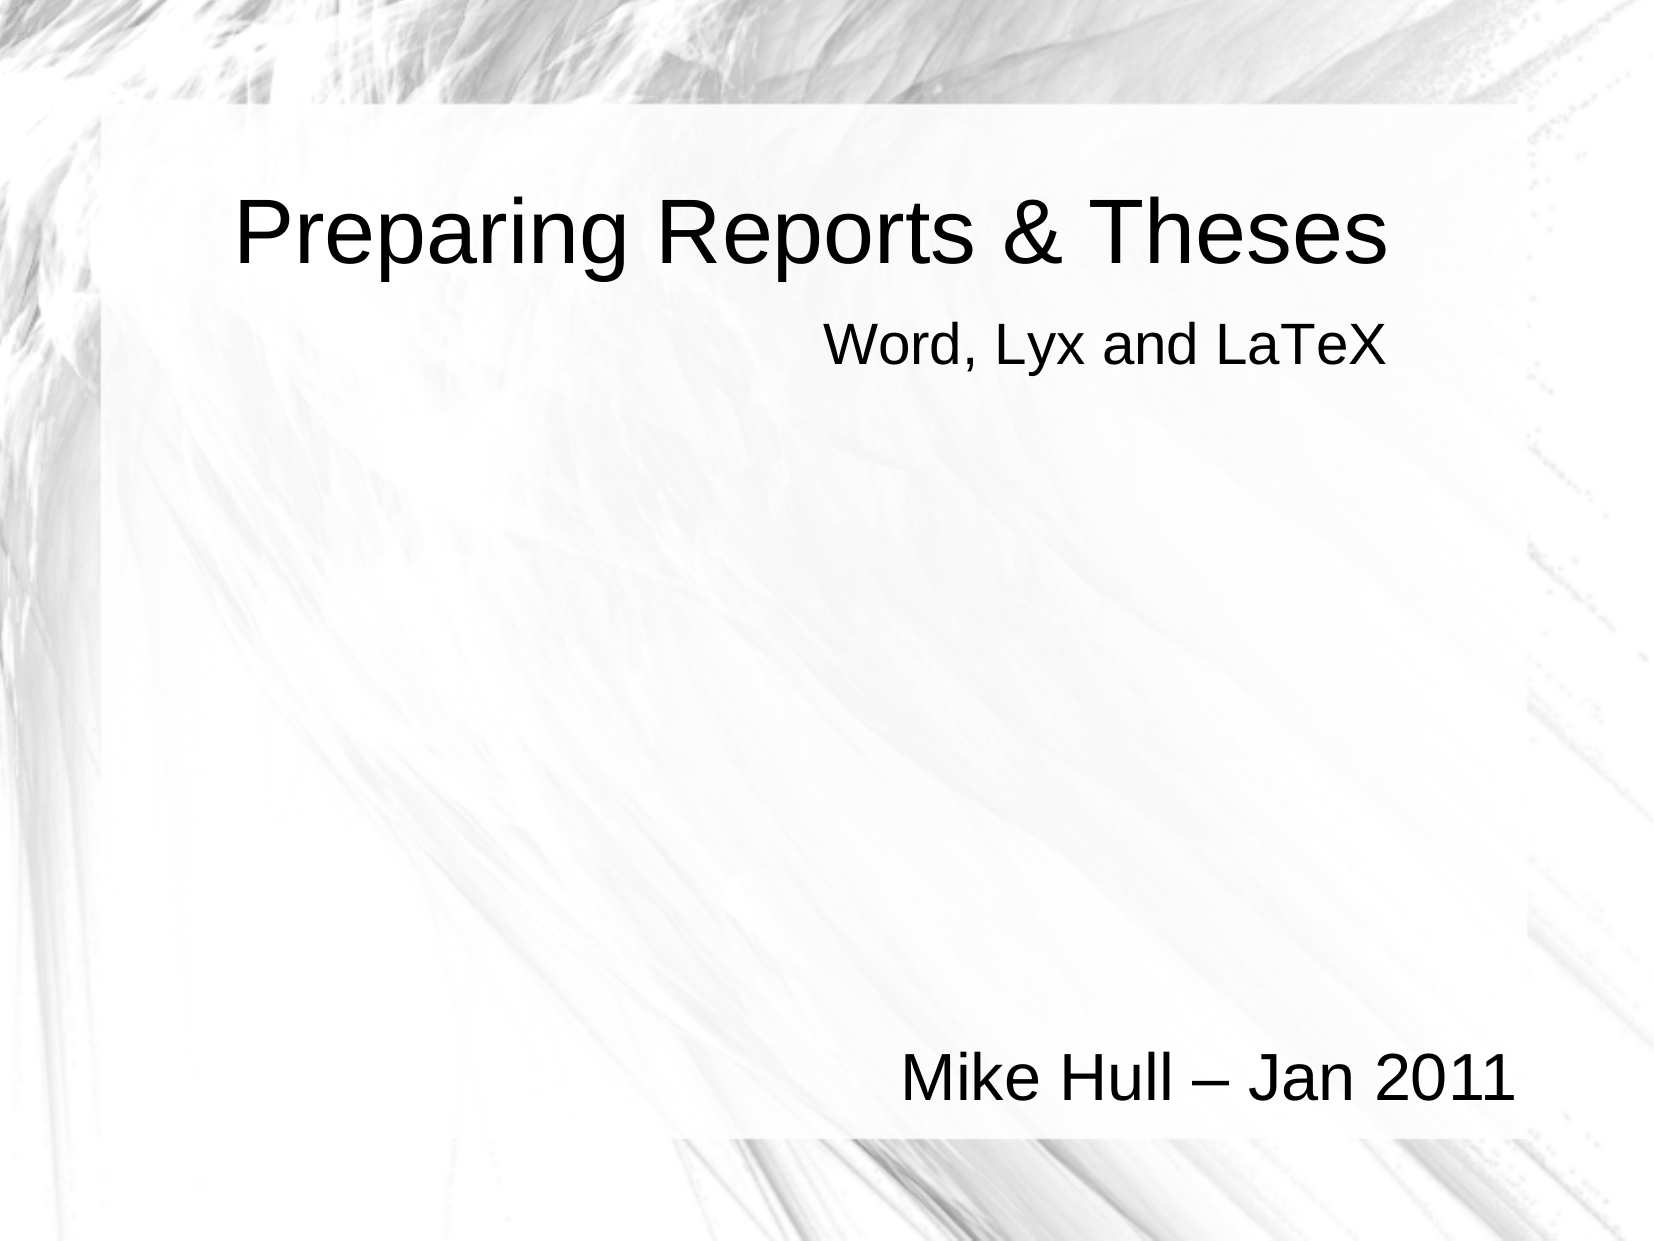

# Preparing Reports & Theses
Word, Lyx and LaTeX
Mike Hull – Jan 2011